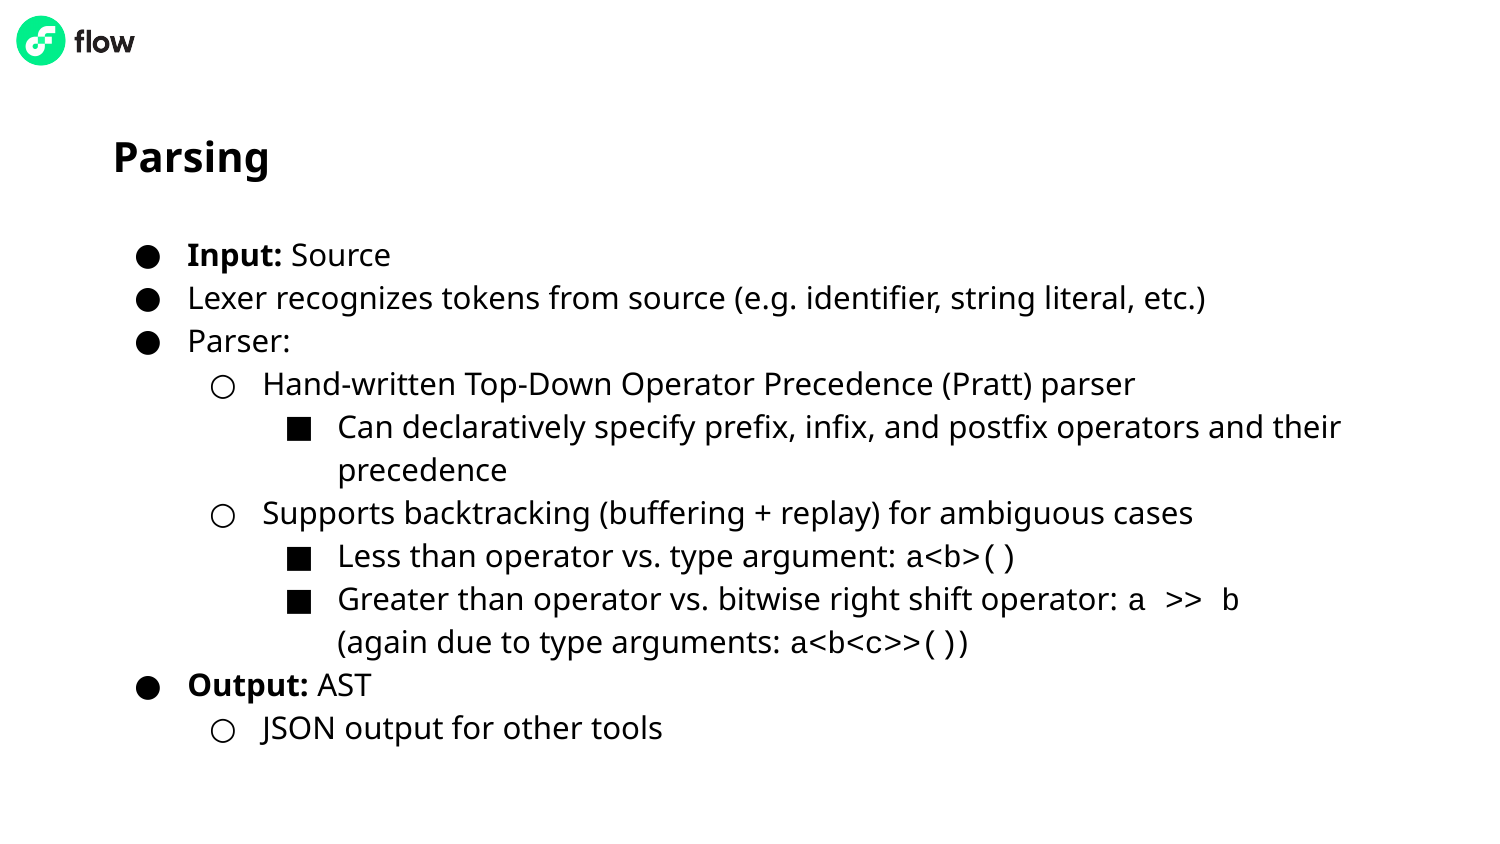

Parsing
Input: Source
Lexer recognizes tokens from source (e.g. identifier, string literal, etc.)
Parser:
Hand-written Top-Down Operator Precedence (Pratt) parser
Can declaratively specify prefix, infix, and postfix operators and their precedence
Supports backtracking (buffering + replay) for ambiguous cases
Less than operator vs. type argument: a<b>()
Greater than operator vs. bitwise right shift operator: a >> b
(again due to type arguments: a<b<c>>())
Output: AST
JSON output for other tools